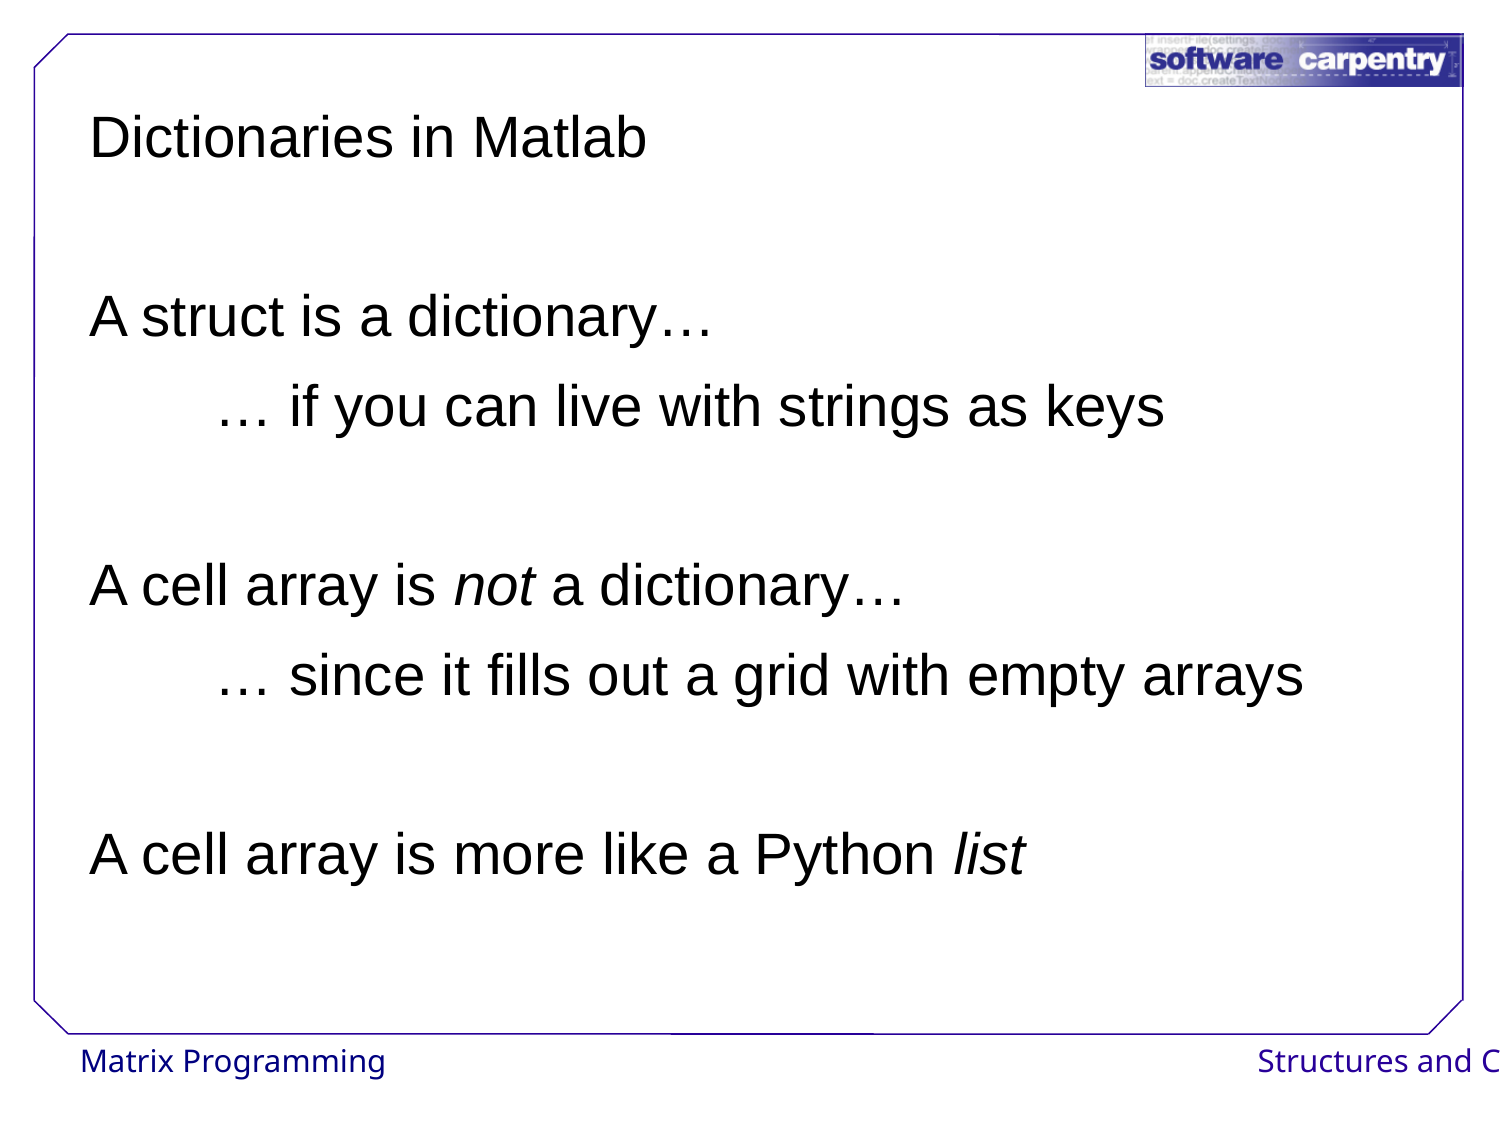

# Dictionaries in Matlab
A struct is a dictionary…
	… if you can live with strings as keys
A cell array is not a dictionary…
	… since it fills out a grid with empty arrays
A cell array is more like a Python list